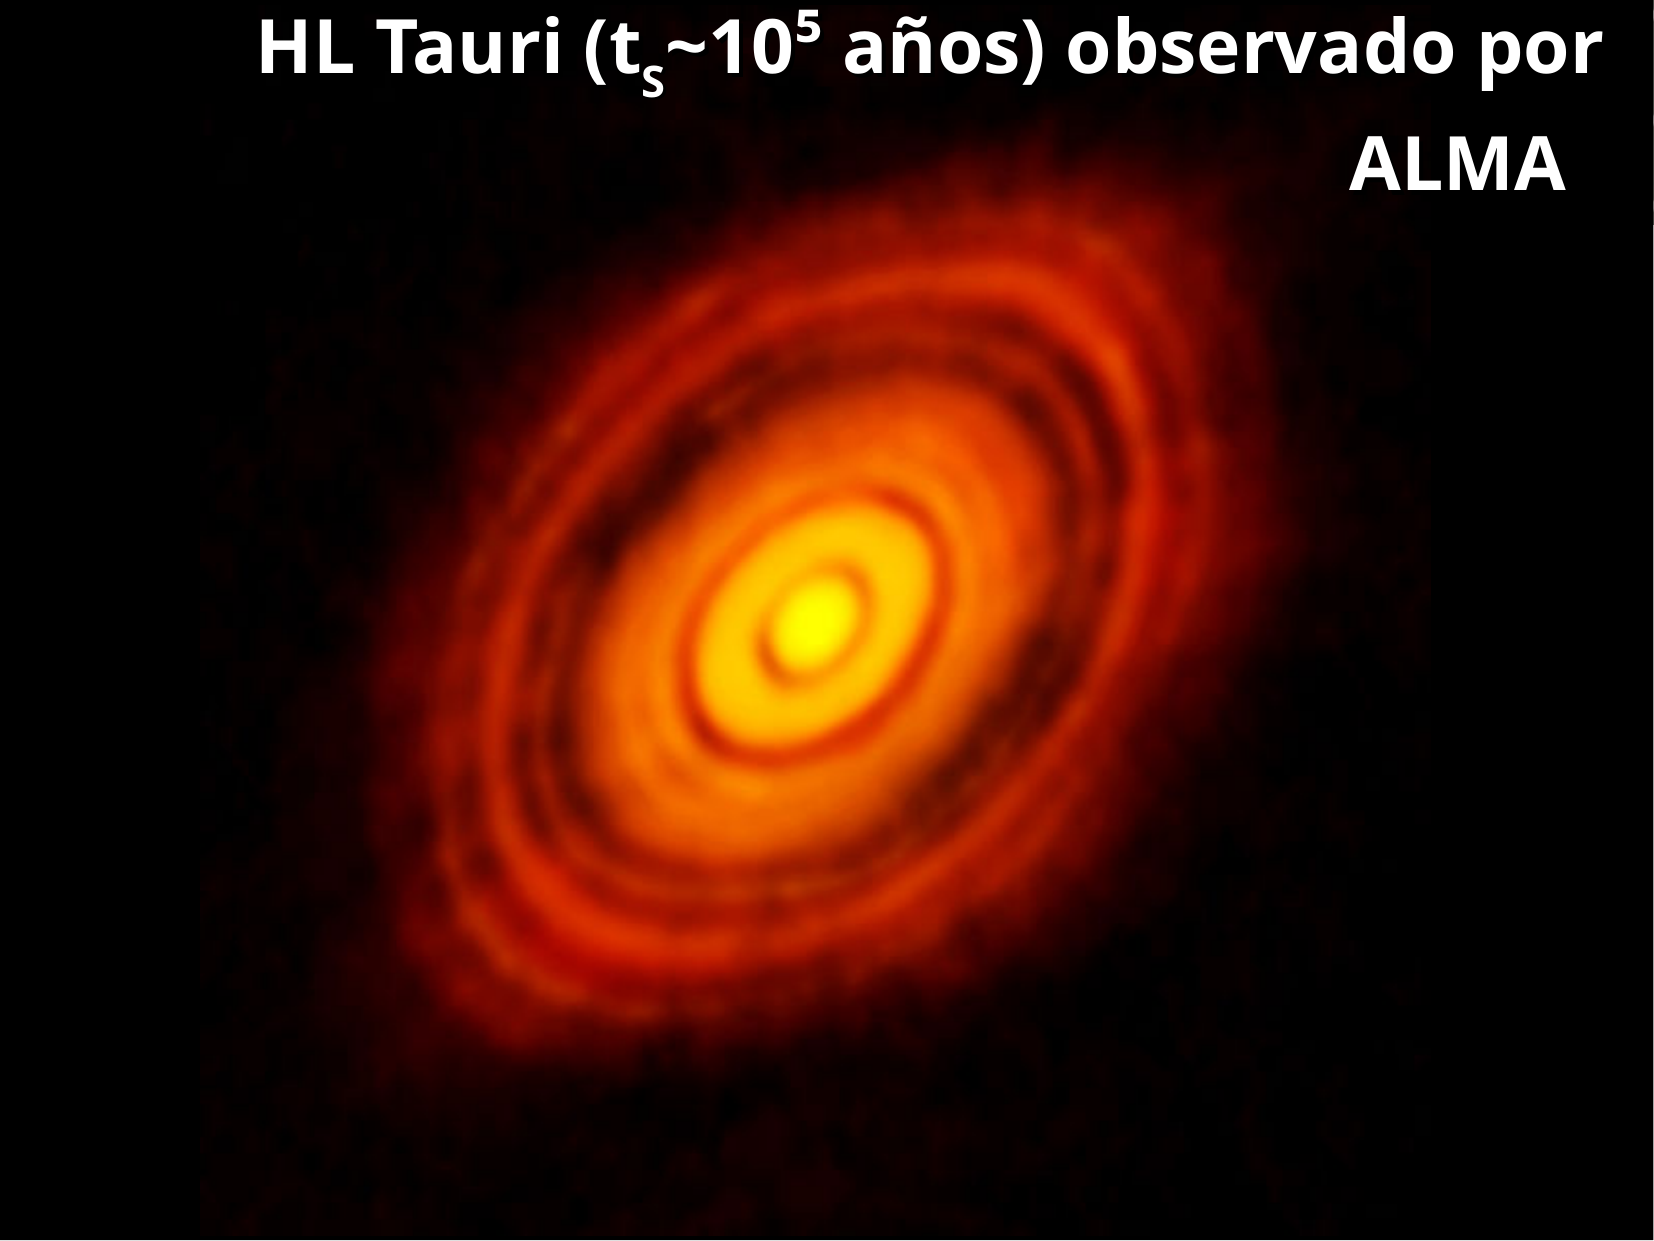

# HL Tauri (tS~10⁵ años) observado por ALMA
H. Asorey - Física IV B
48